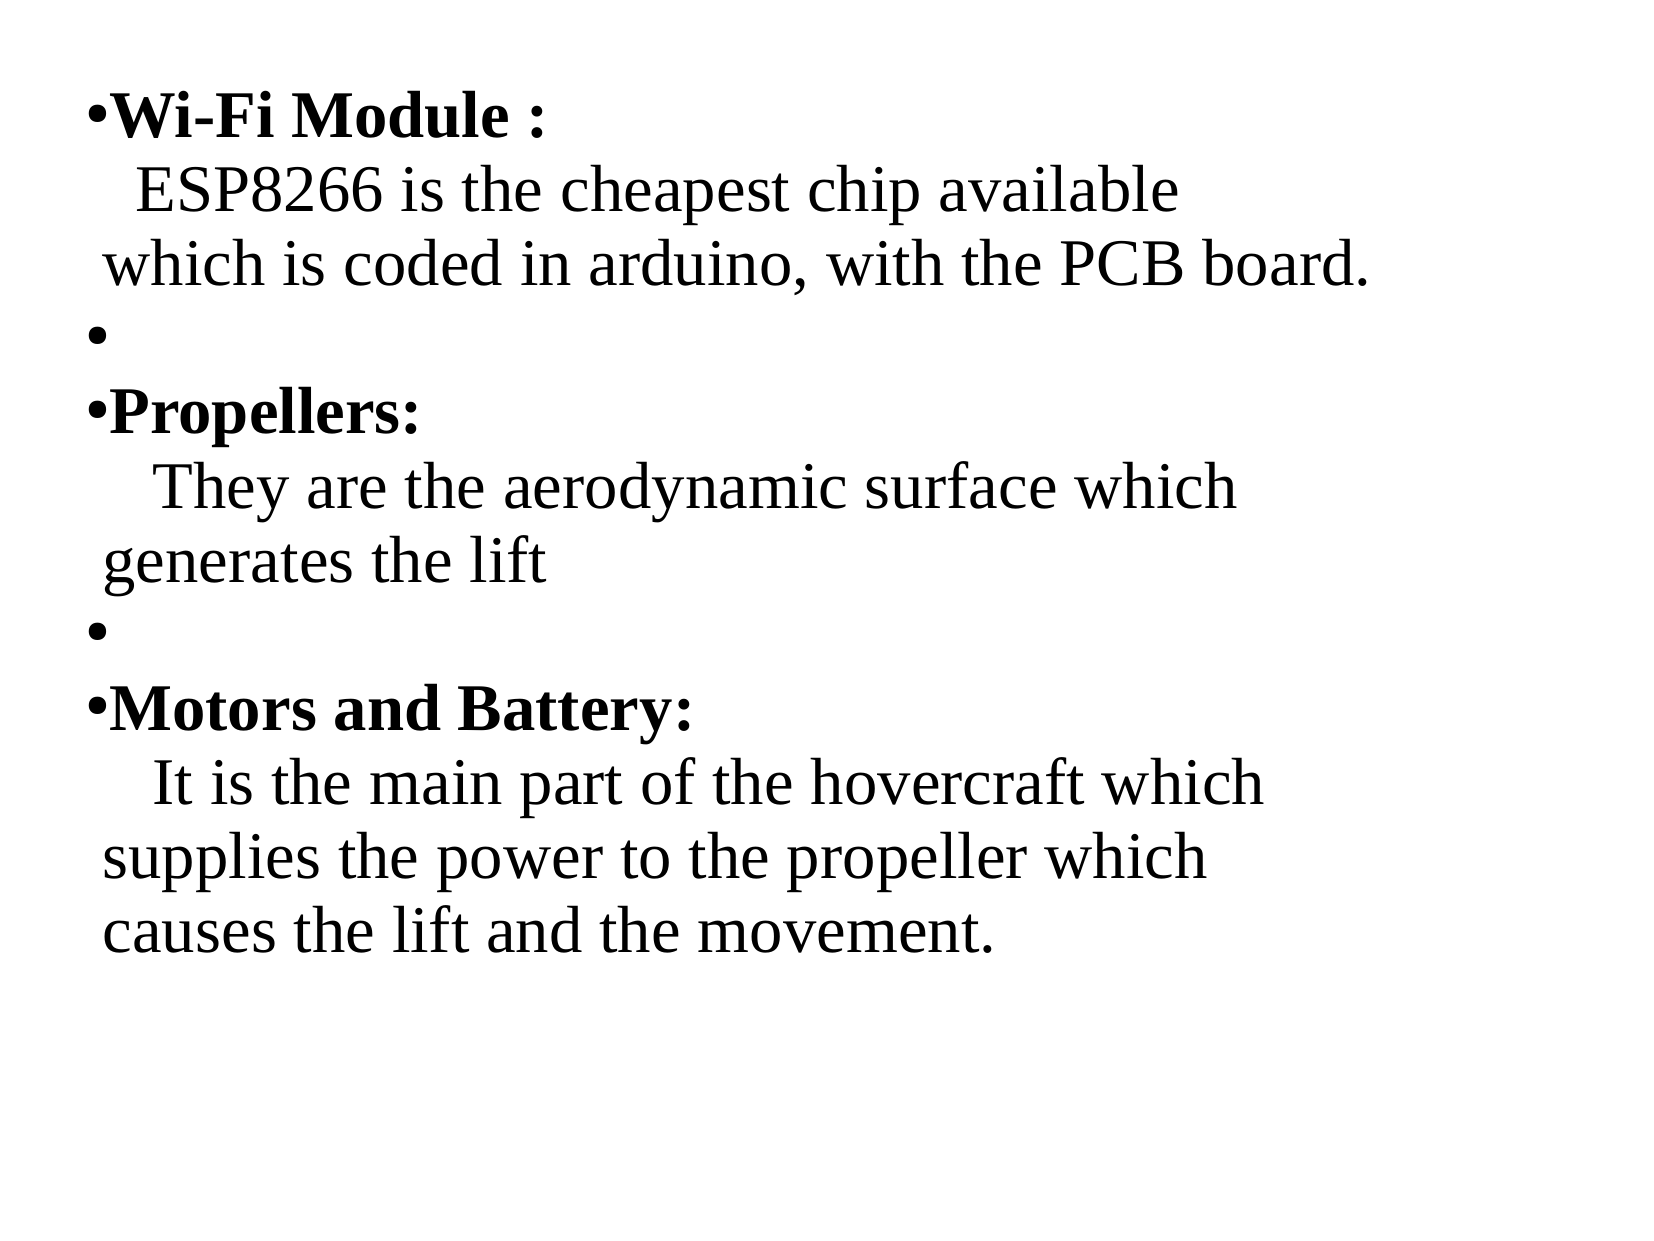

Wi-Fi Module :
 ESP8266 is the cheapest chip available
 which is coded in arduino, with the PCB board.
Propellers:
 They are the aerodynamic surface which
 generates the lift
Motors and Battery:
 It is the main part of the hovercraft which
 supplies the power to the propeller which
 causes the lift and the movement.